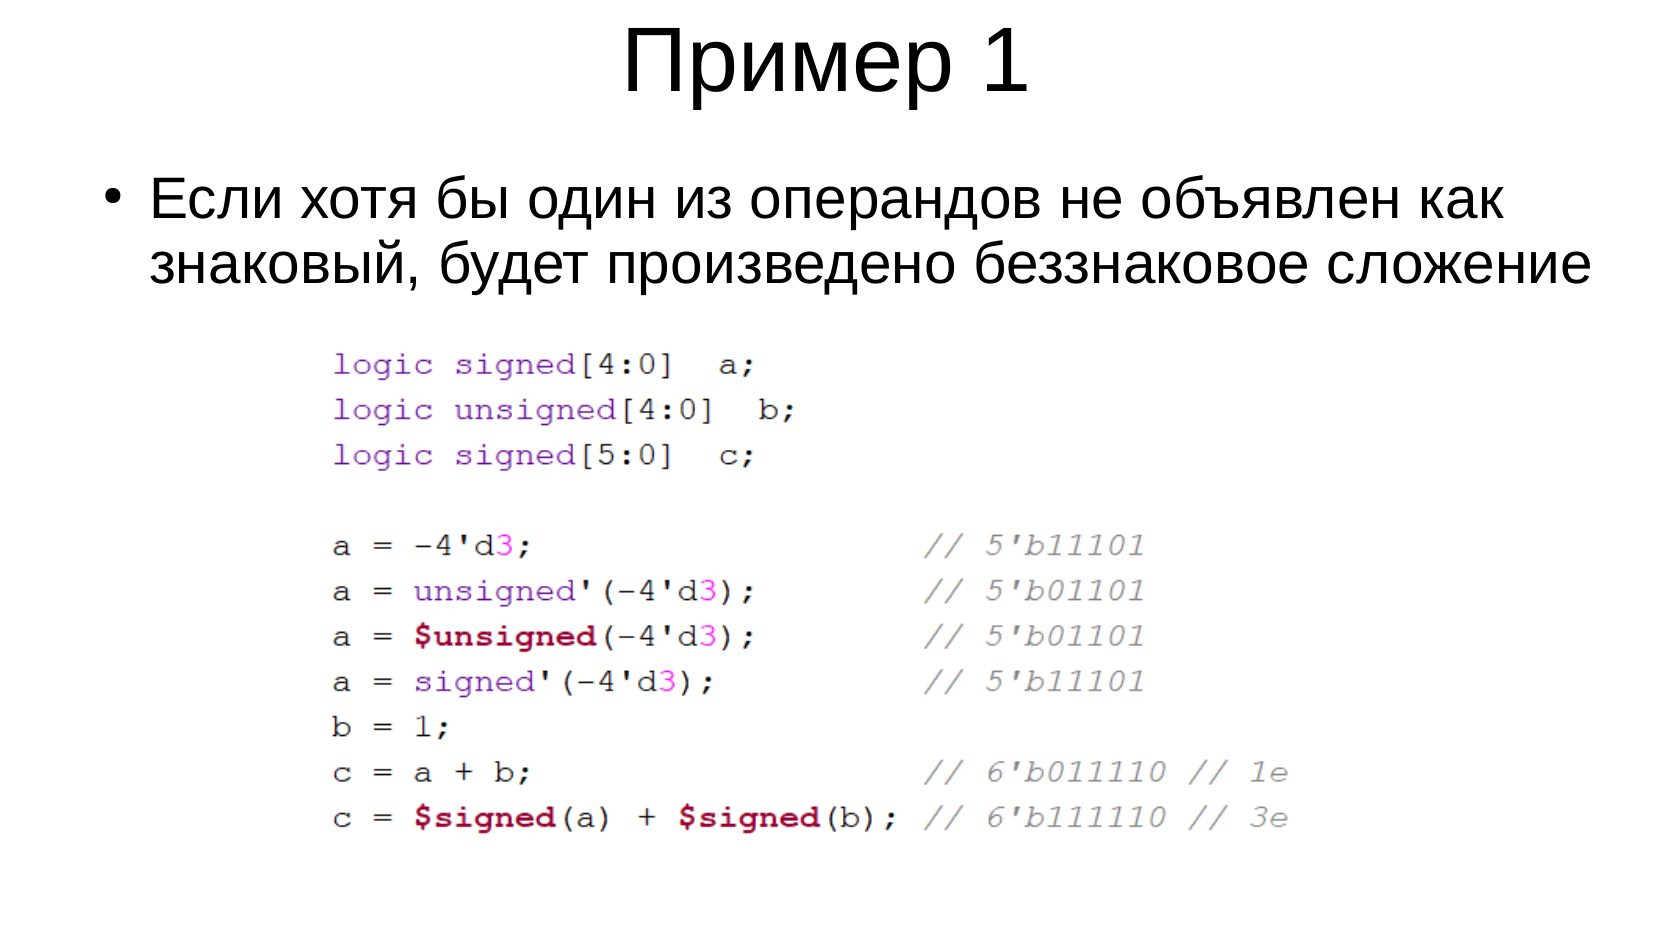

# Пример 1
Если хотя бы один из операндов не объявлен как знаковый, будет произведено беззнаковое сложение